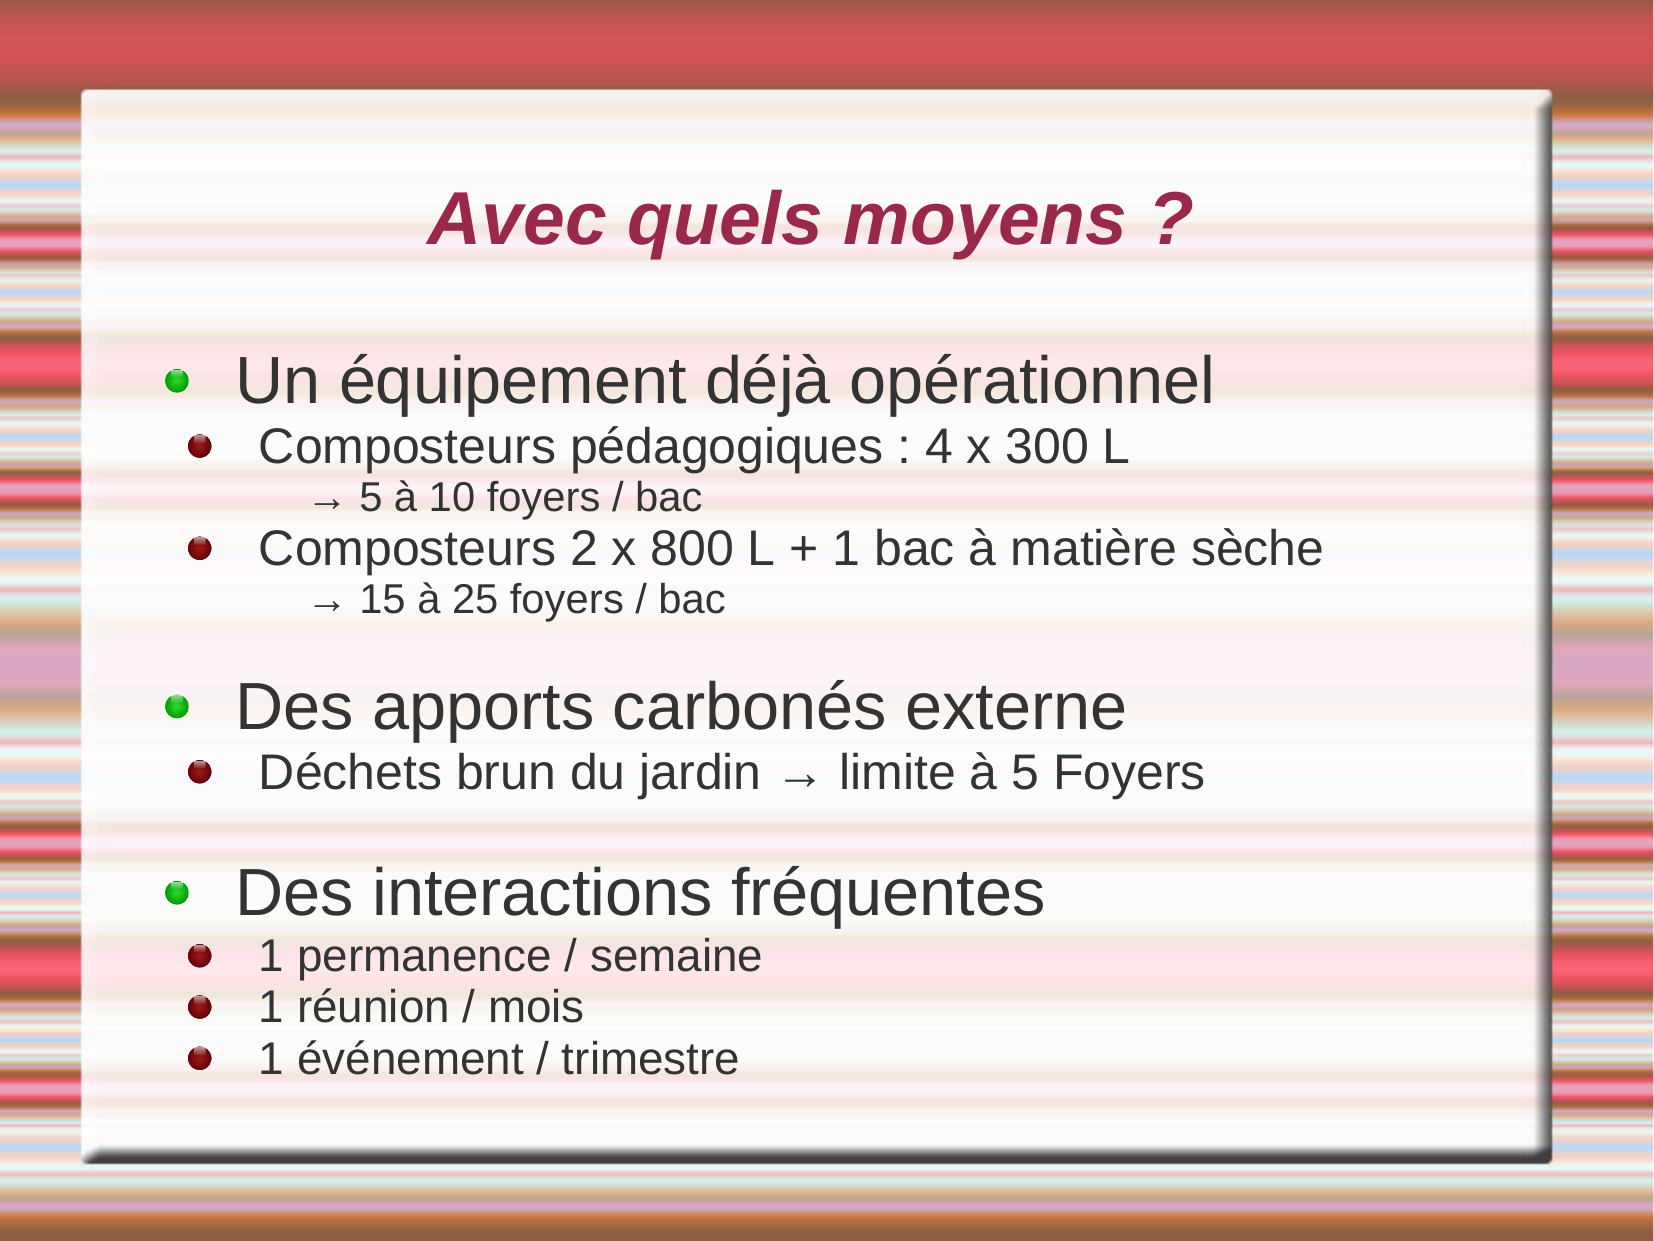

# Avec quels moyens ?
Un équipement déjà opérationnel
Composteurs pédagogiques : 4 x 300 L
→ 5 à 10 foyers / bac
Composteurs 2 x 800 L + 1 bac à matière sèche
→ 15 à 25 foyers / bac
Des apports carbonés externe
Déchets brun du jardin → limite à 5 Foyers
Des interactions fréquentes
1 permanence / semaine
1 réunion / mois
1 événement / trimestre